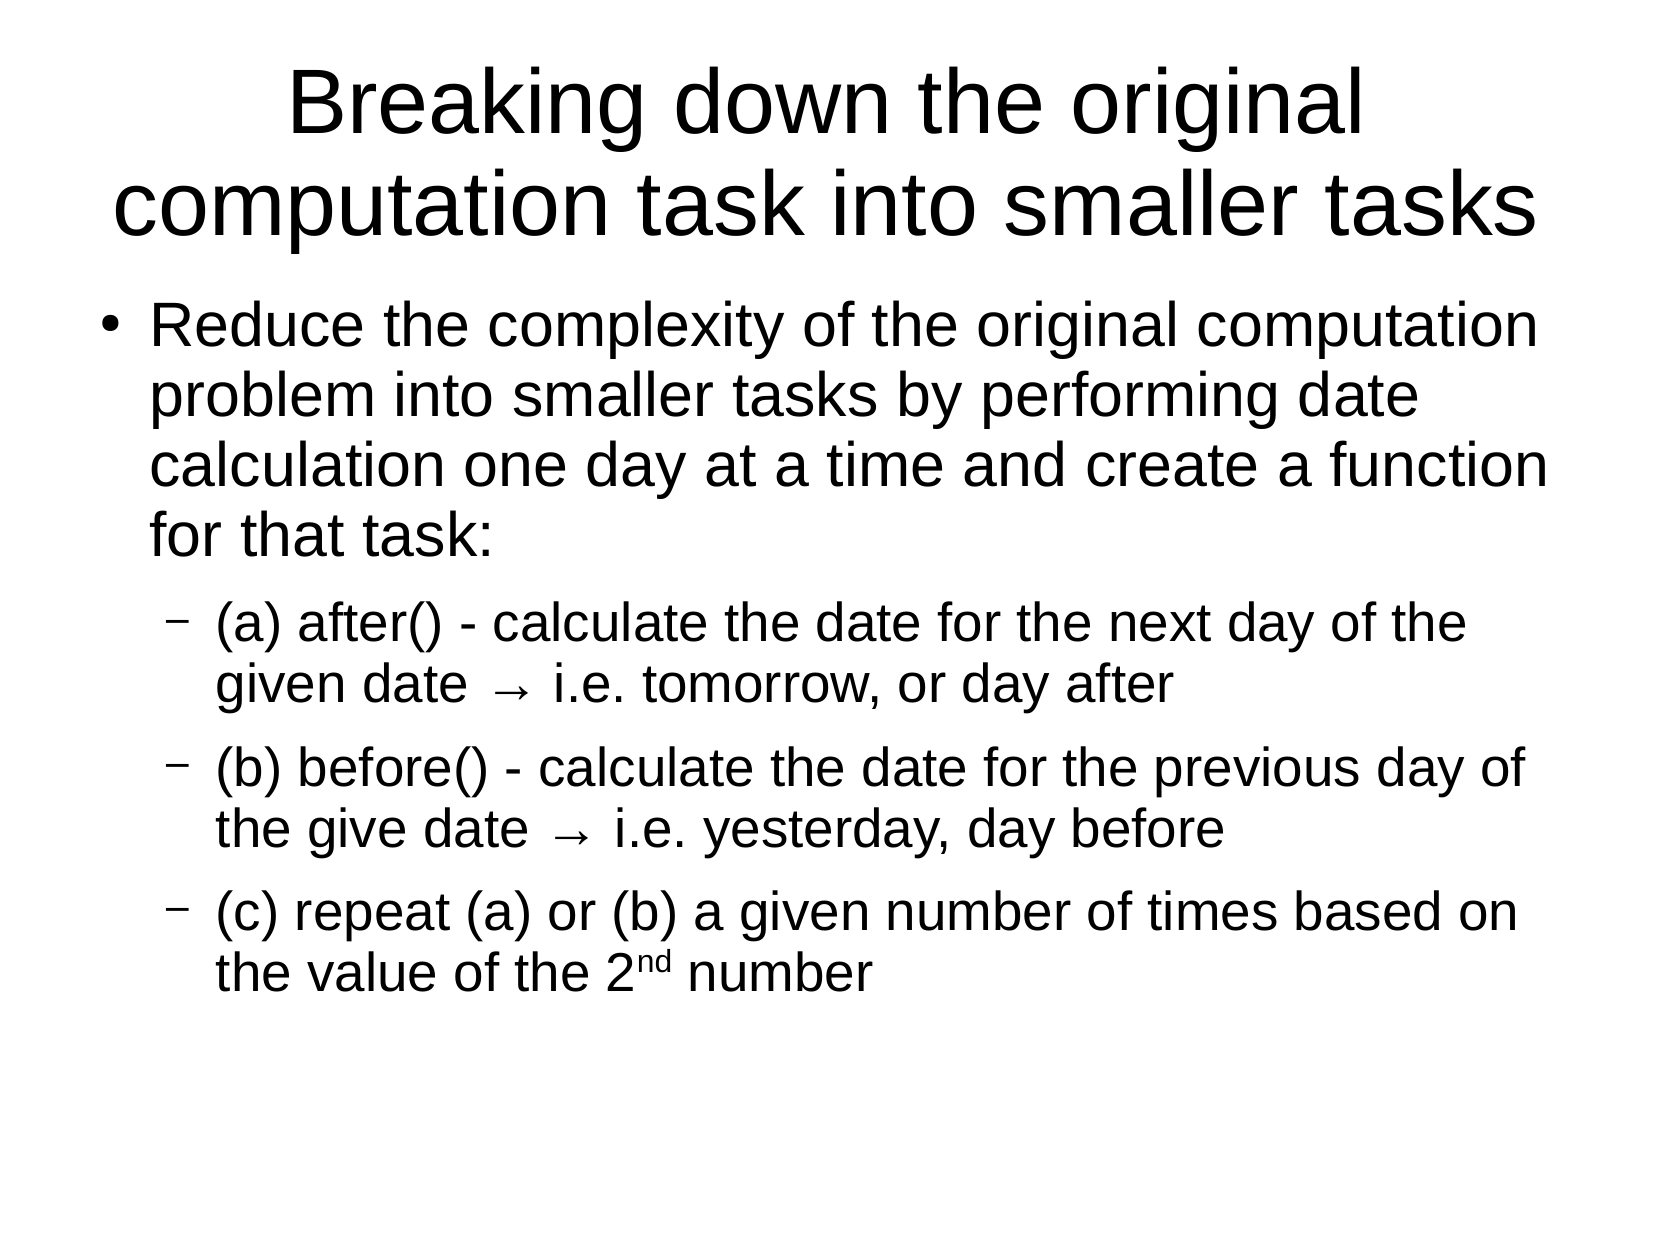

# Breaking down the original computation task into smaller tasks
Reduce the complexity of the original computation problem into smaller tasks by performing date calculation one day at a time and create a function for that task:
(a) after() - calculate the date for the next day of the given date → i.e. tomorrow, or day after
(b) before() - calculate the date for the previous day of the give date → i.e. yesterday, day before
(c) repeat (a) or (b) a given number of times based on the value of the 2nd number